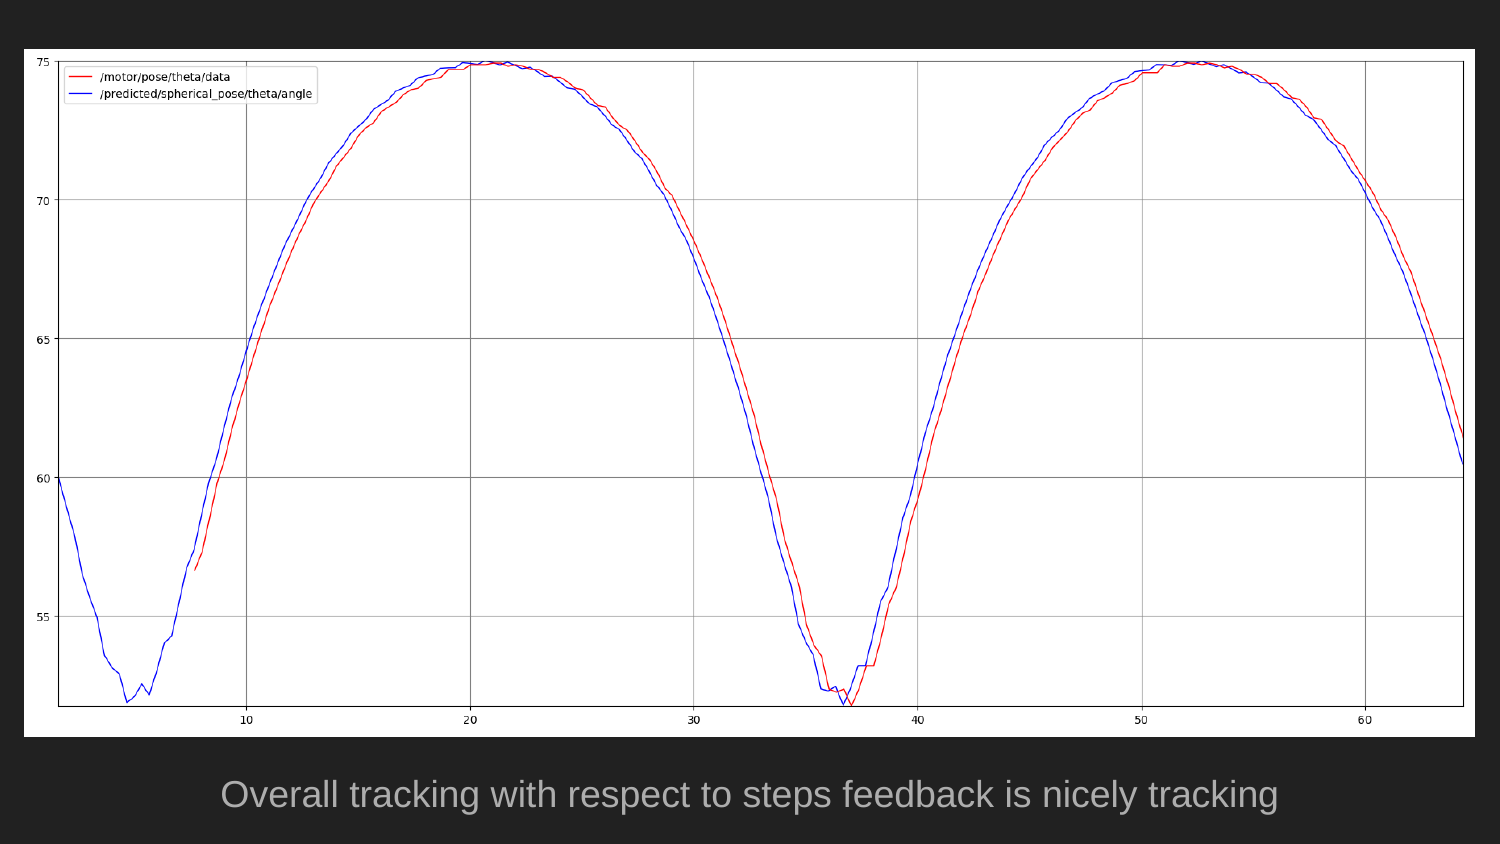

Overall tracking with respect to steps feedback is nicely tracking